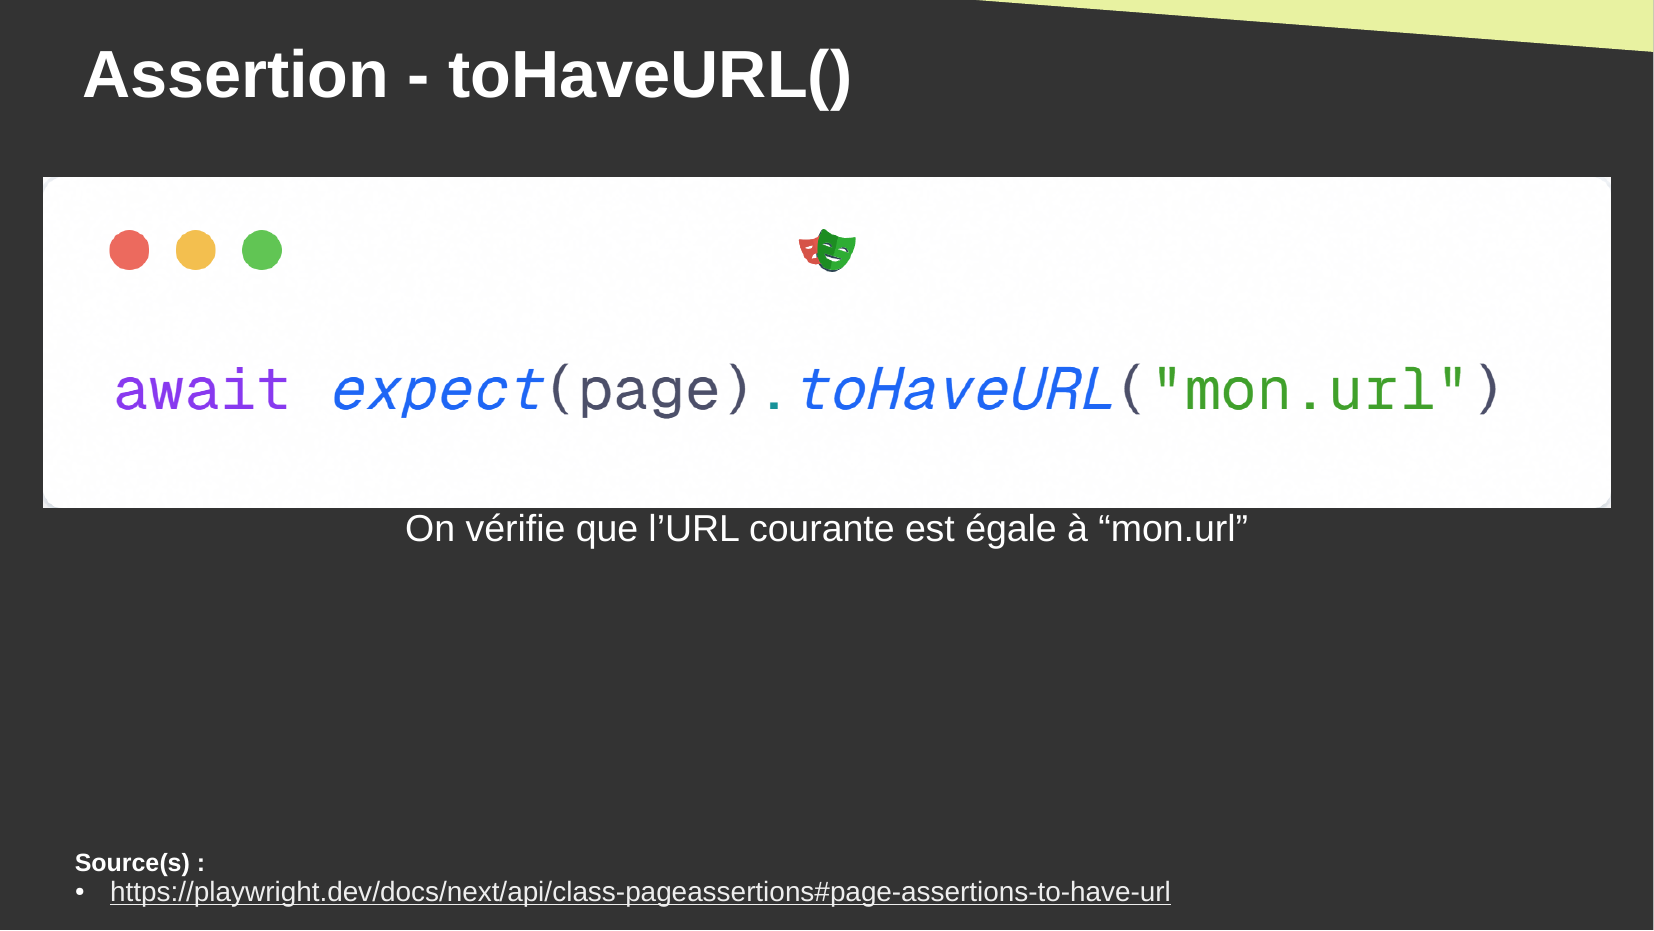

# Assertion - toHaveURL()
On vérifie que l’URL courante est égale à “mon.url”
Source(s) :
https://playwright.dev/docs/next/api/class-pageassertions#page-assertions-to-have-url